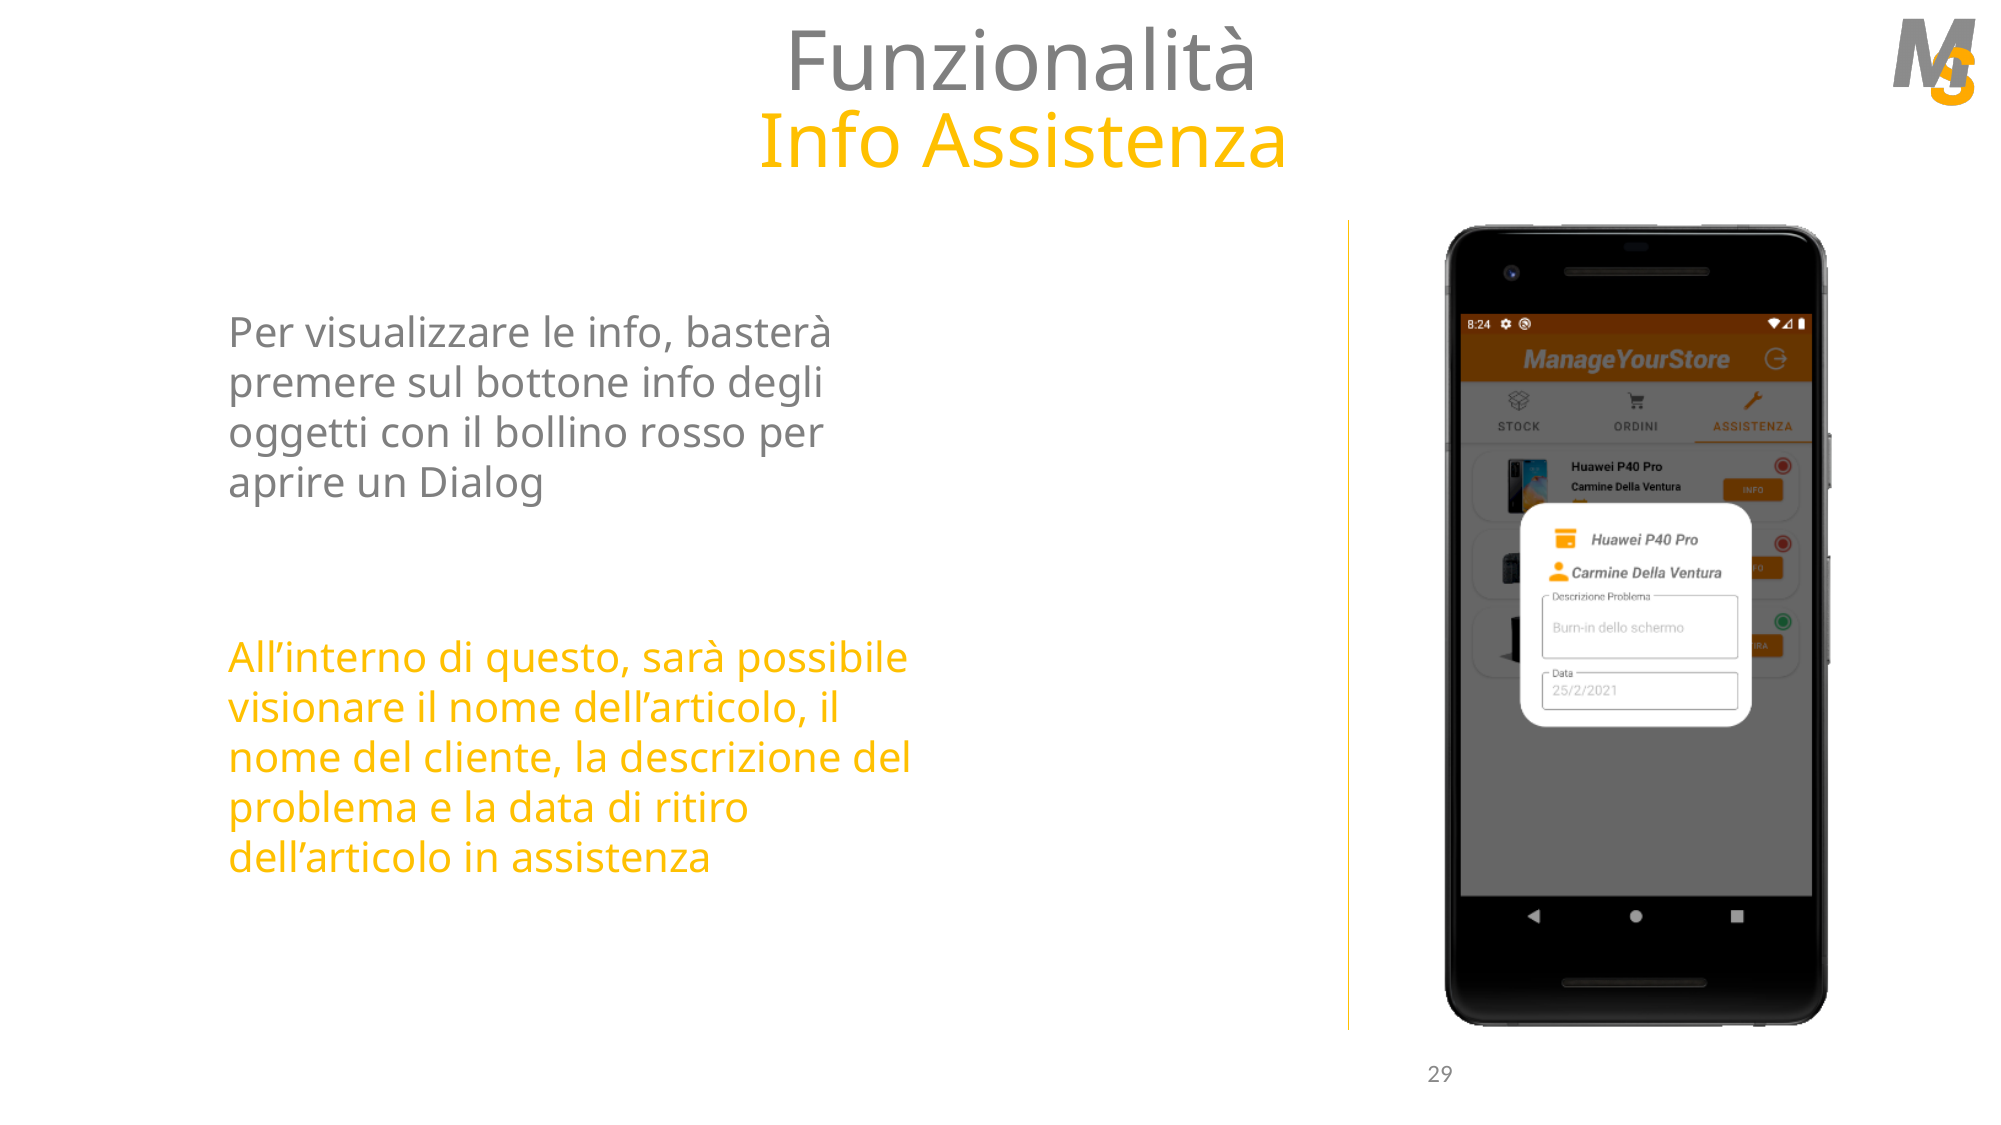

Funzionalità
Info Assistenza
Per visualizzare le info, basterà premere sul bottone info degli oggetti con il bollino rosso per aprire un Dialog
All’interno di questo, sarà possibile visionare il nome dell’articolo, il nome del cliente, la descrizione del problema e la data di ritiro dell’articolo in assistenza